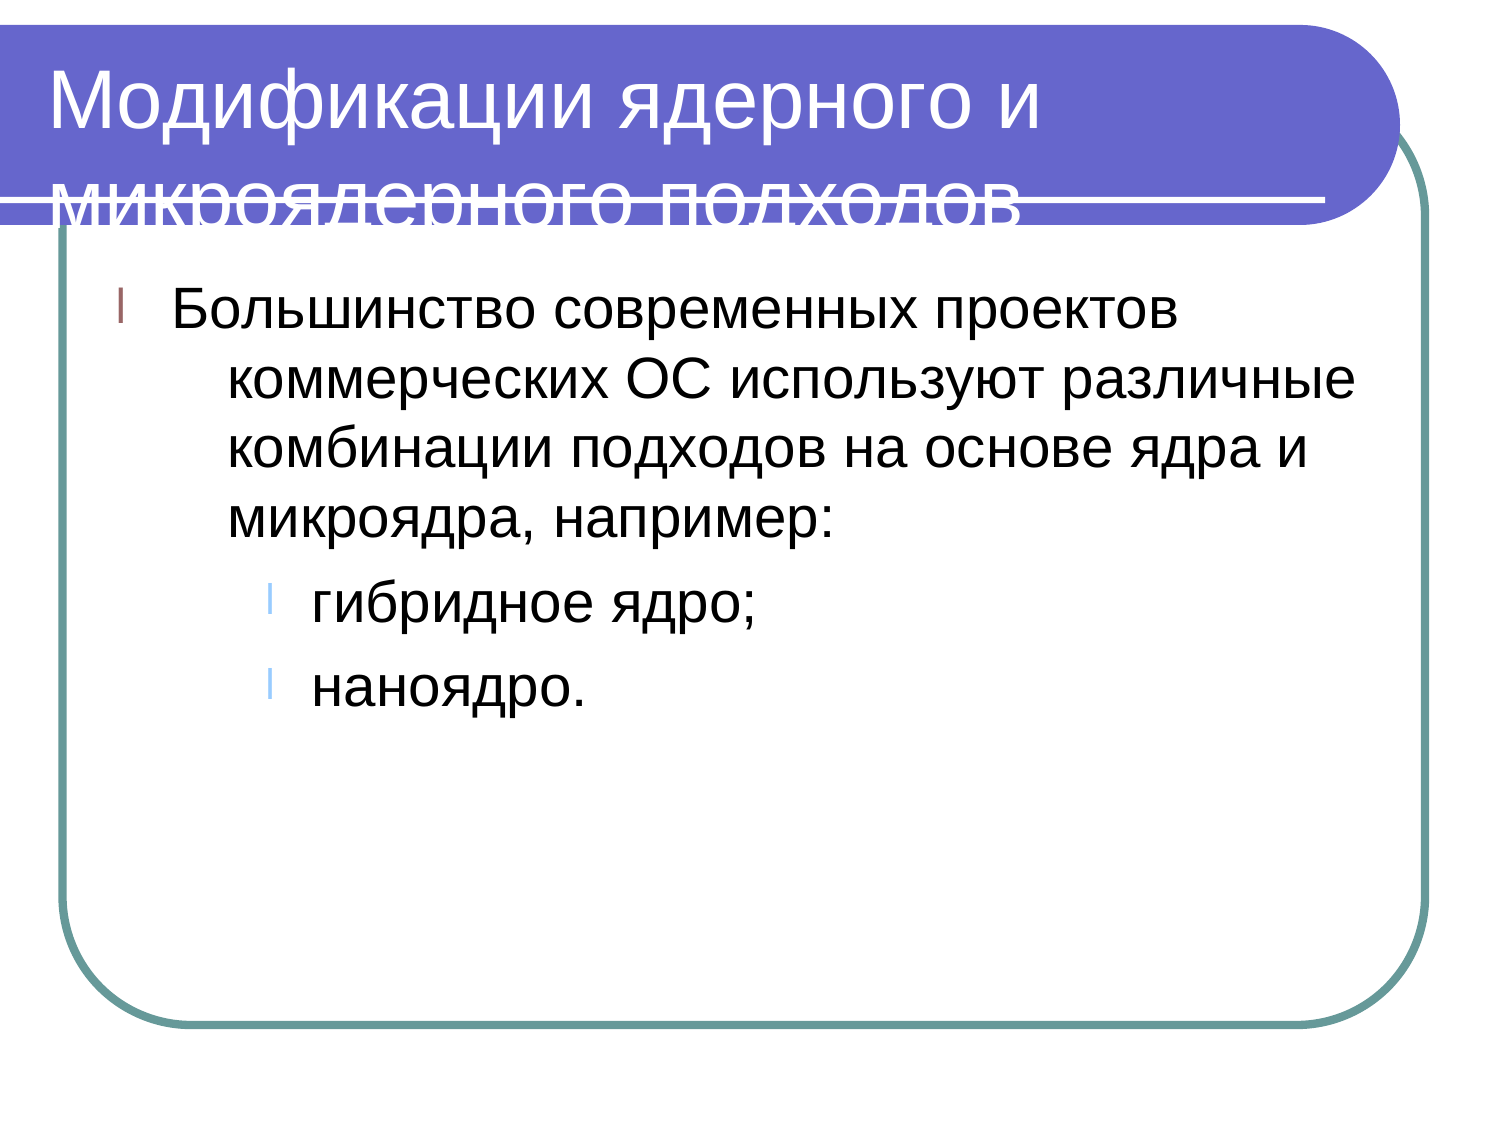

# Модификации ядерного и микроядерного подходов
Большинство современных проектов коммерческих ОС используют различные комбинации подходов на основе ядра и микроядра, например:
гибридное ядро;
наноядро.